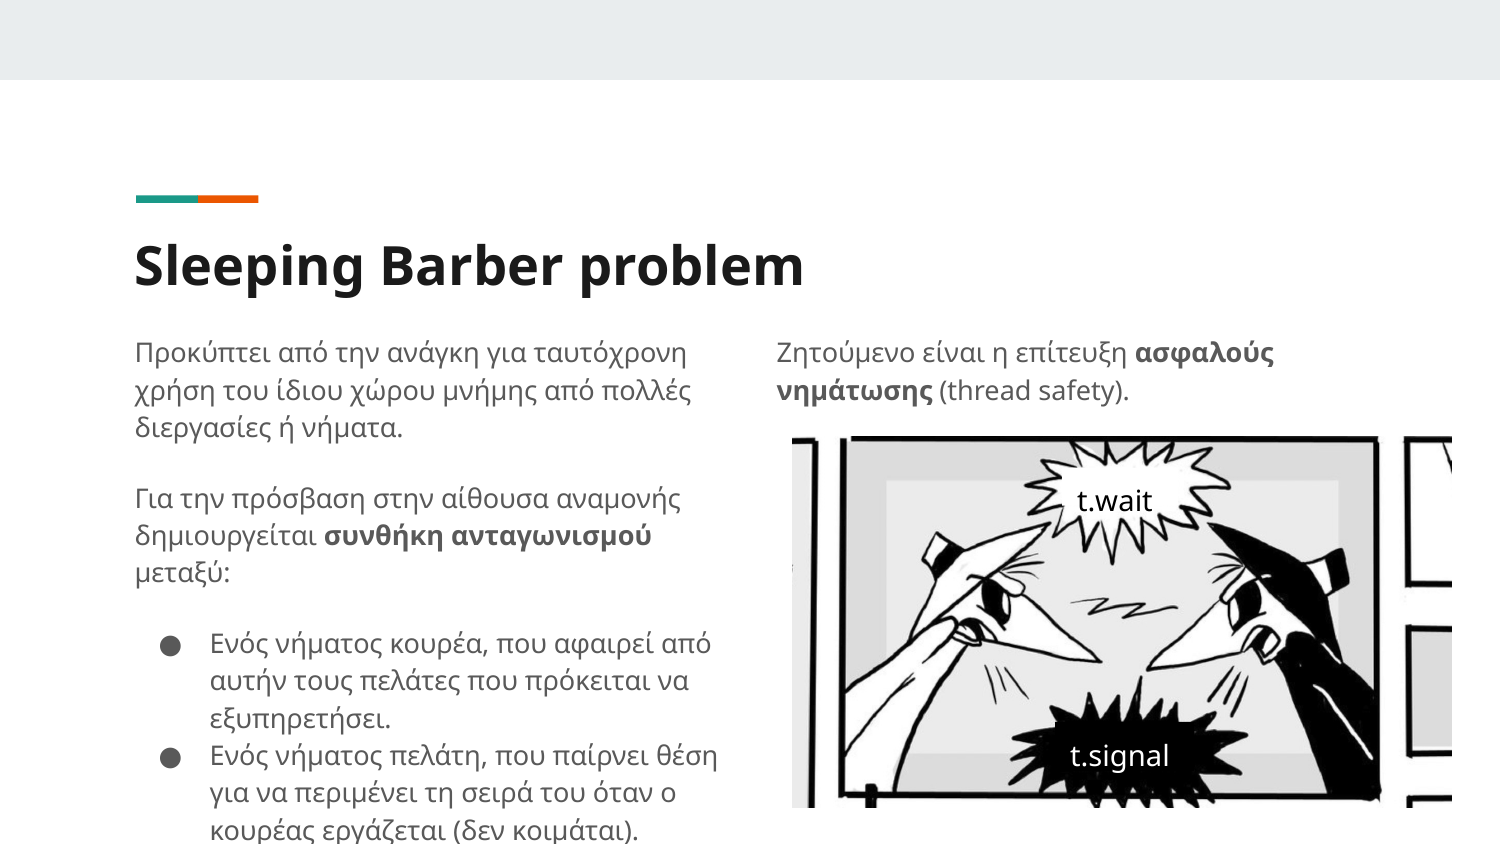

# Sleeping Barber problem
Προκύπτει από την ανάγκη για ταυτόχρονη χρήση του ίδιου χώρου μνήμης από πολλές διεργασίες ή νήματα.
Για την πρόσβαση στην αίθουσα αναμονής δημιουργείται συνθήκη ανταγωνισμού μεταξύ:
Ενός νήματος κουρέα, που αφαιρεί από αυτήν τους πελάτες που πρόκειται να εξυπηρετήσει.
Ενός νήματος πελάτη, που παίρνει θέση για να περιμένει τη σειρά του όταν ο κουρέας εργάζεται (δεν κοιμάται).
Ζητούμενο είναι η επίτευξη ασφαλούς νημάτωσης (thread safety).
t.wait
t.signal